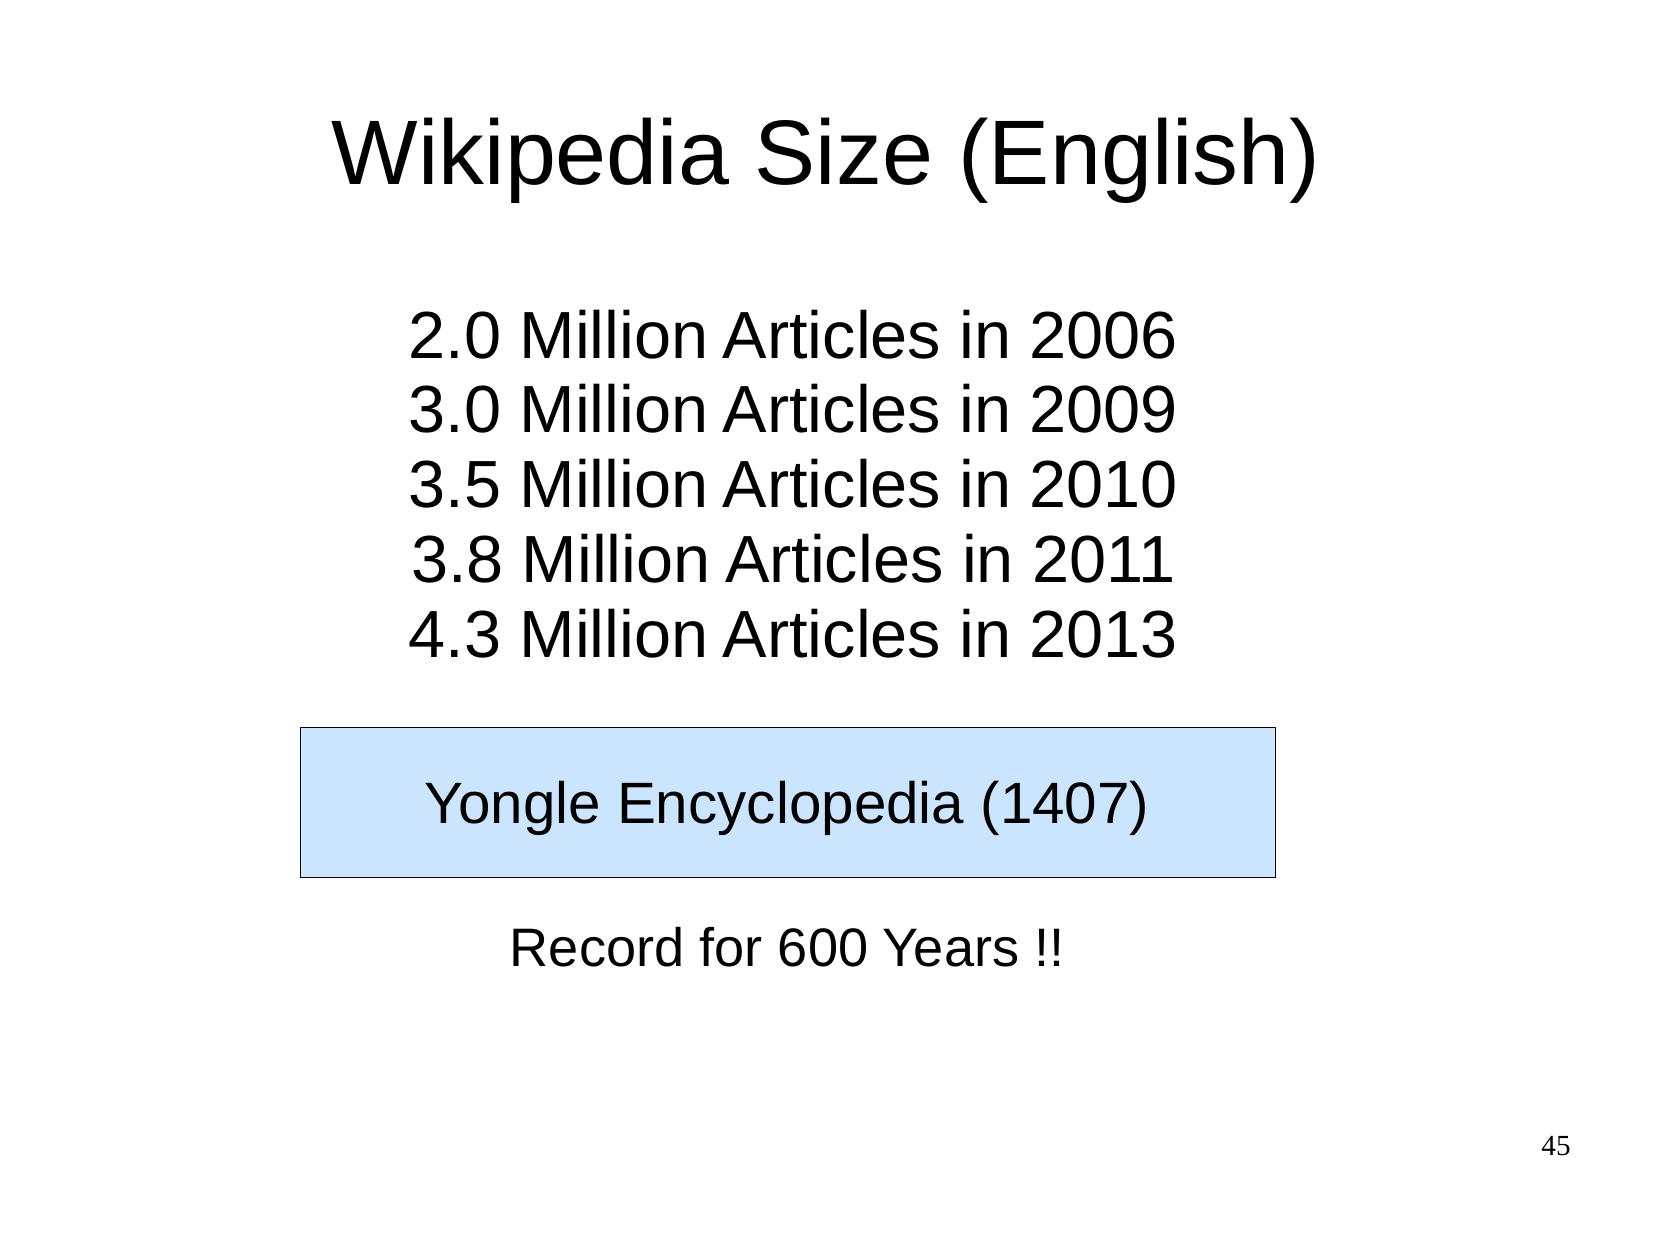

# Wikipedia Size (English)
2.0 Million Articles in 2006
3.0 Million Articles in 2009
3.5 Million Articles in 2010
3.8 Million Articles in 2011
4.3 Million Articles in 2013
Yongle Encyclopedia (1407)
Record for 600 Years !!
45